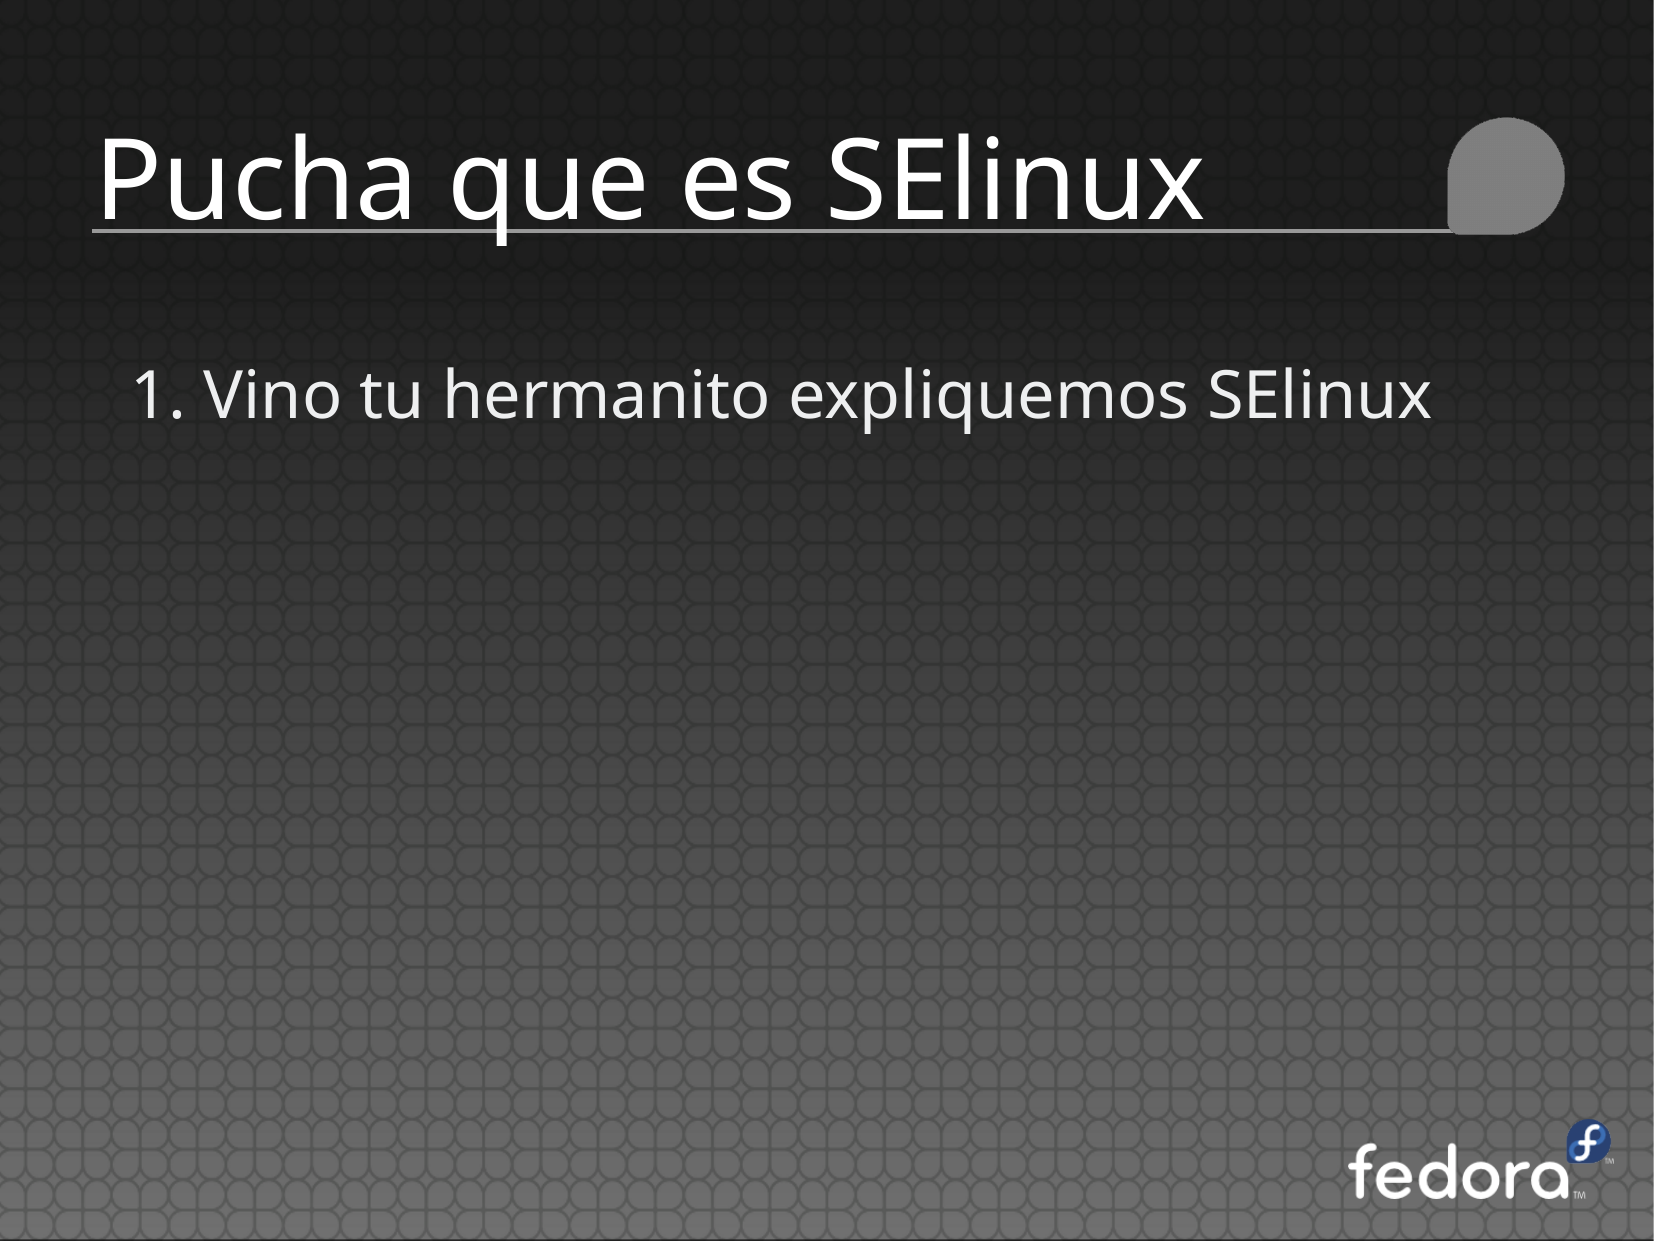

# Pucha que es SElinux
 Vino tu hermanito expliquemos SElinux